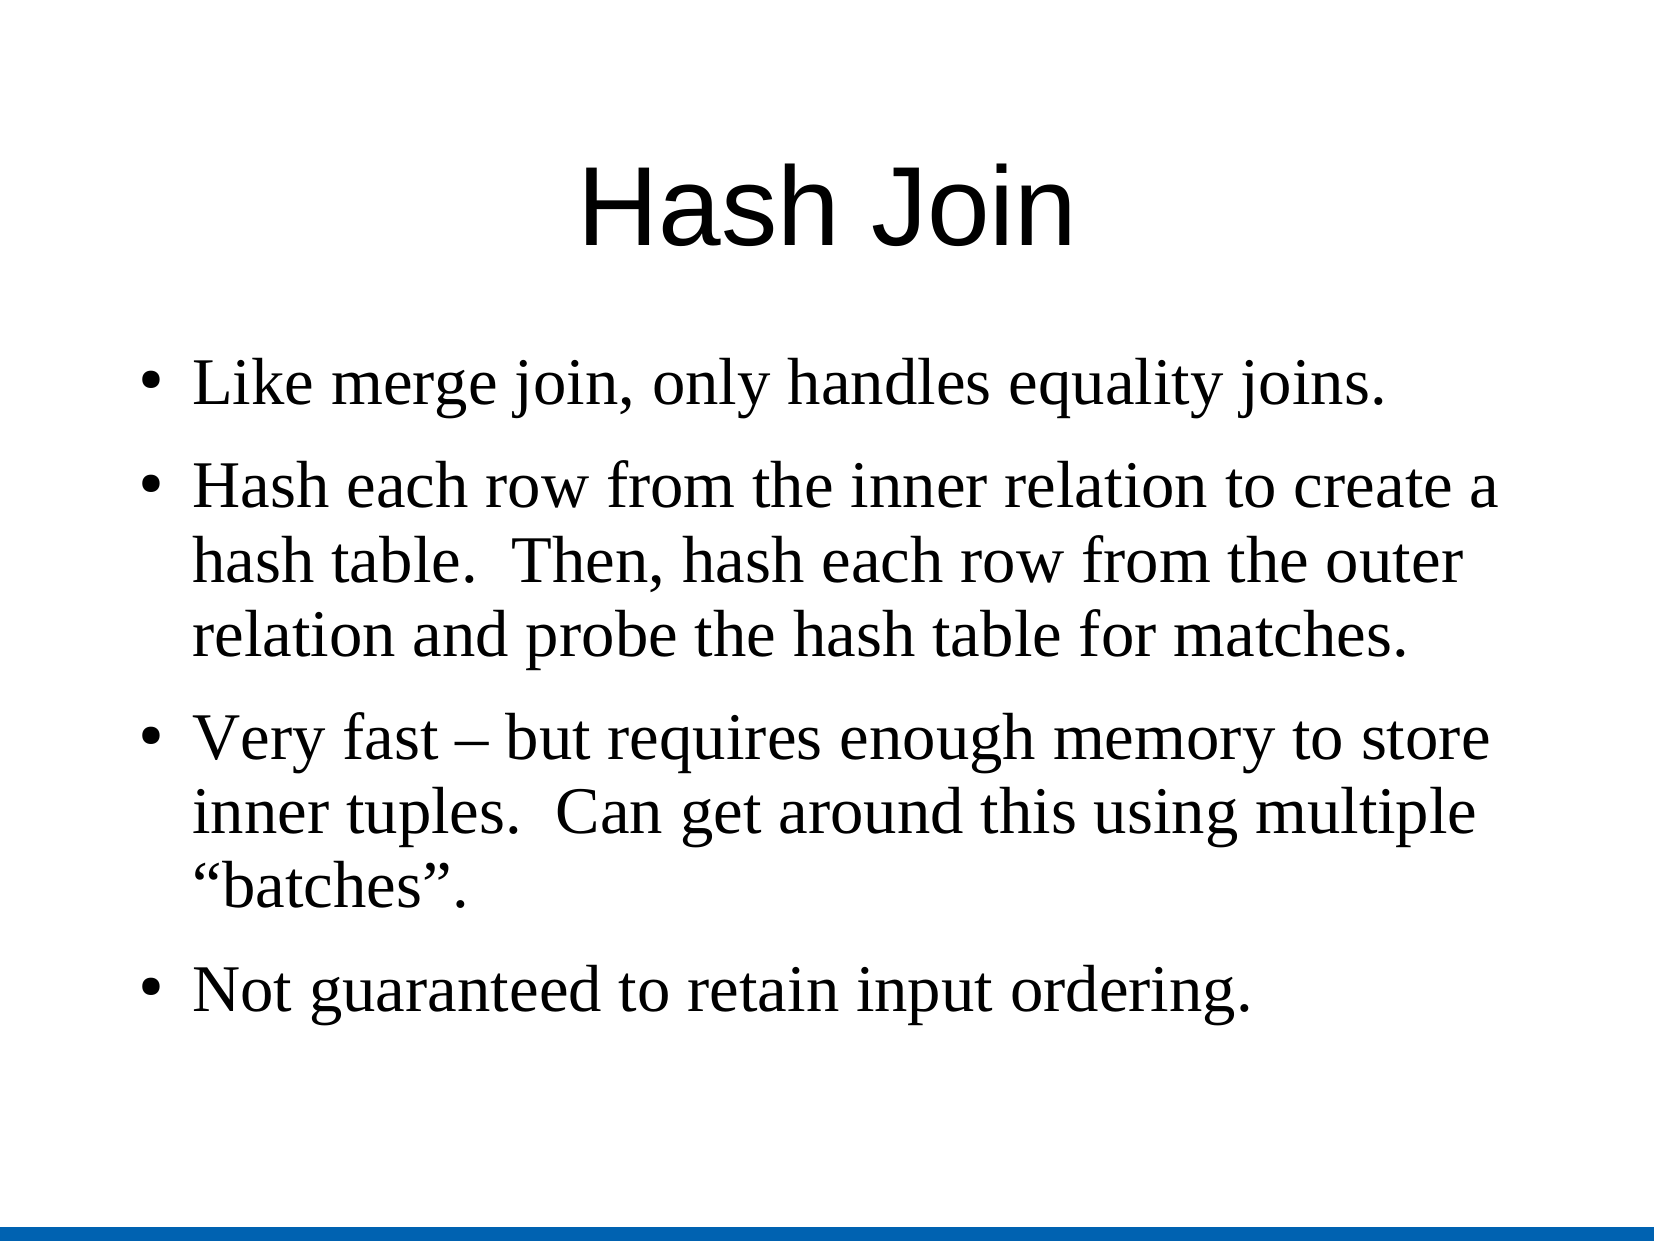

# Hash Join
Like merge join, only handles equality joins.
Hash each row from the inner relation to create a hash table. Then, hash each row from the outer relation and probe the hash table for matches.
Very fast – but requires enough memory to store inner tuples. Can get around this using multiple “batches”.
Not guaranteed to retain input ordering.